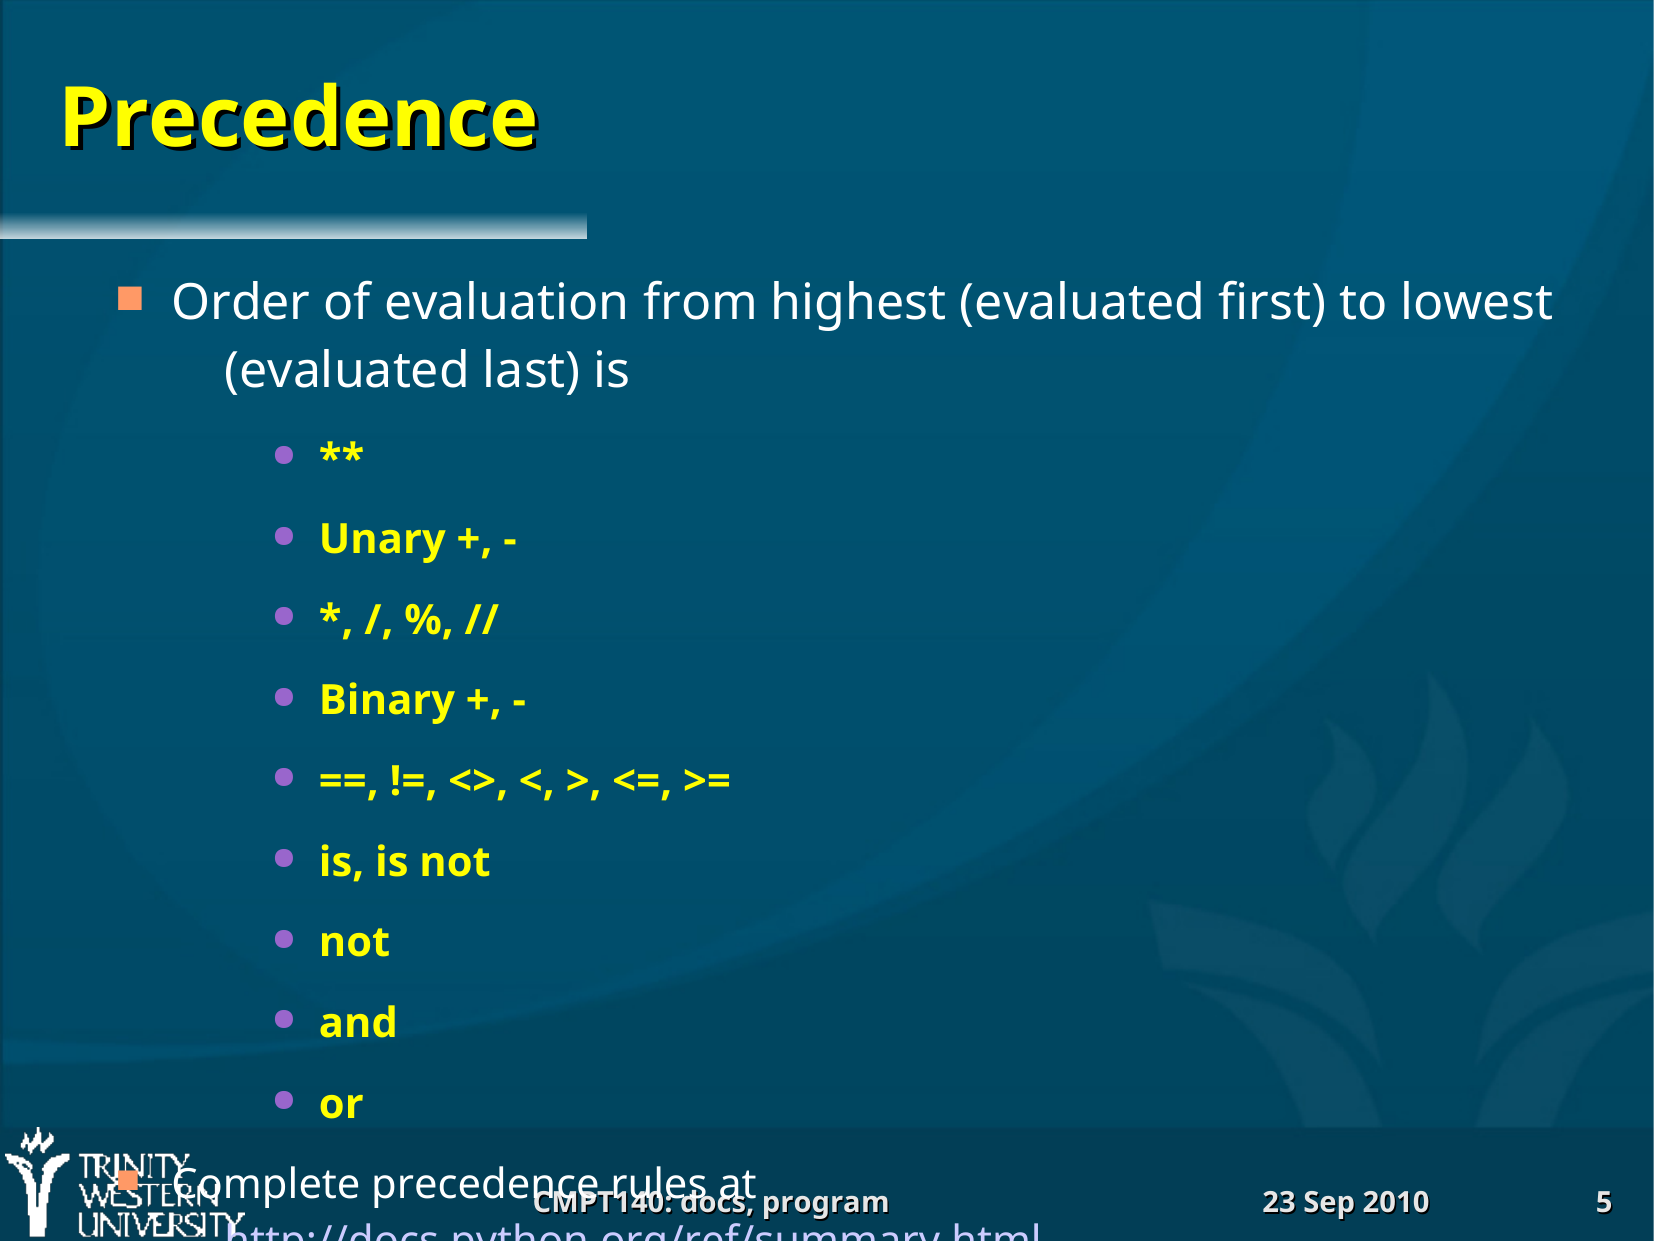

# Precedence
Order of evaluation from highest (evaluated first) to lowest (evaluated last) is
**
Unary +, -
*, /, %, //
Binary +, -
==, !=, <>, <, >, <=, >=
is, is not
not
and
or
Complete precedence rules at http://docs.python.org/ref/summary.html
CMPT140: docs, program
23 Sep 2010
5